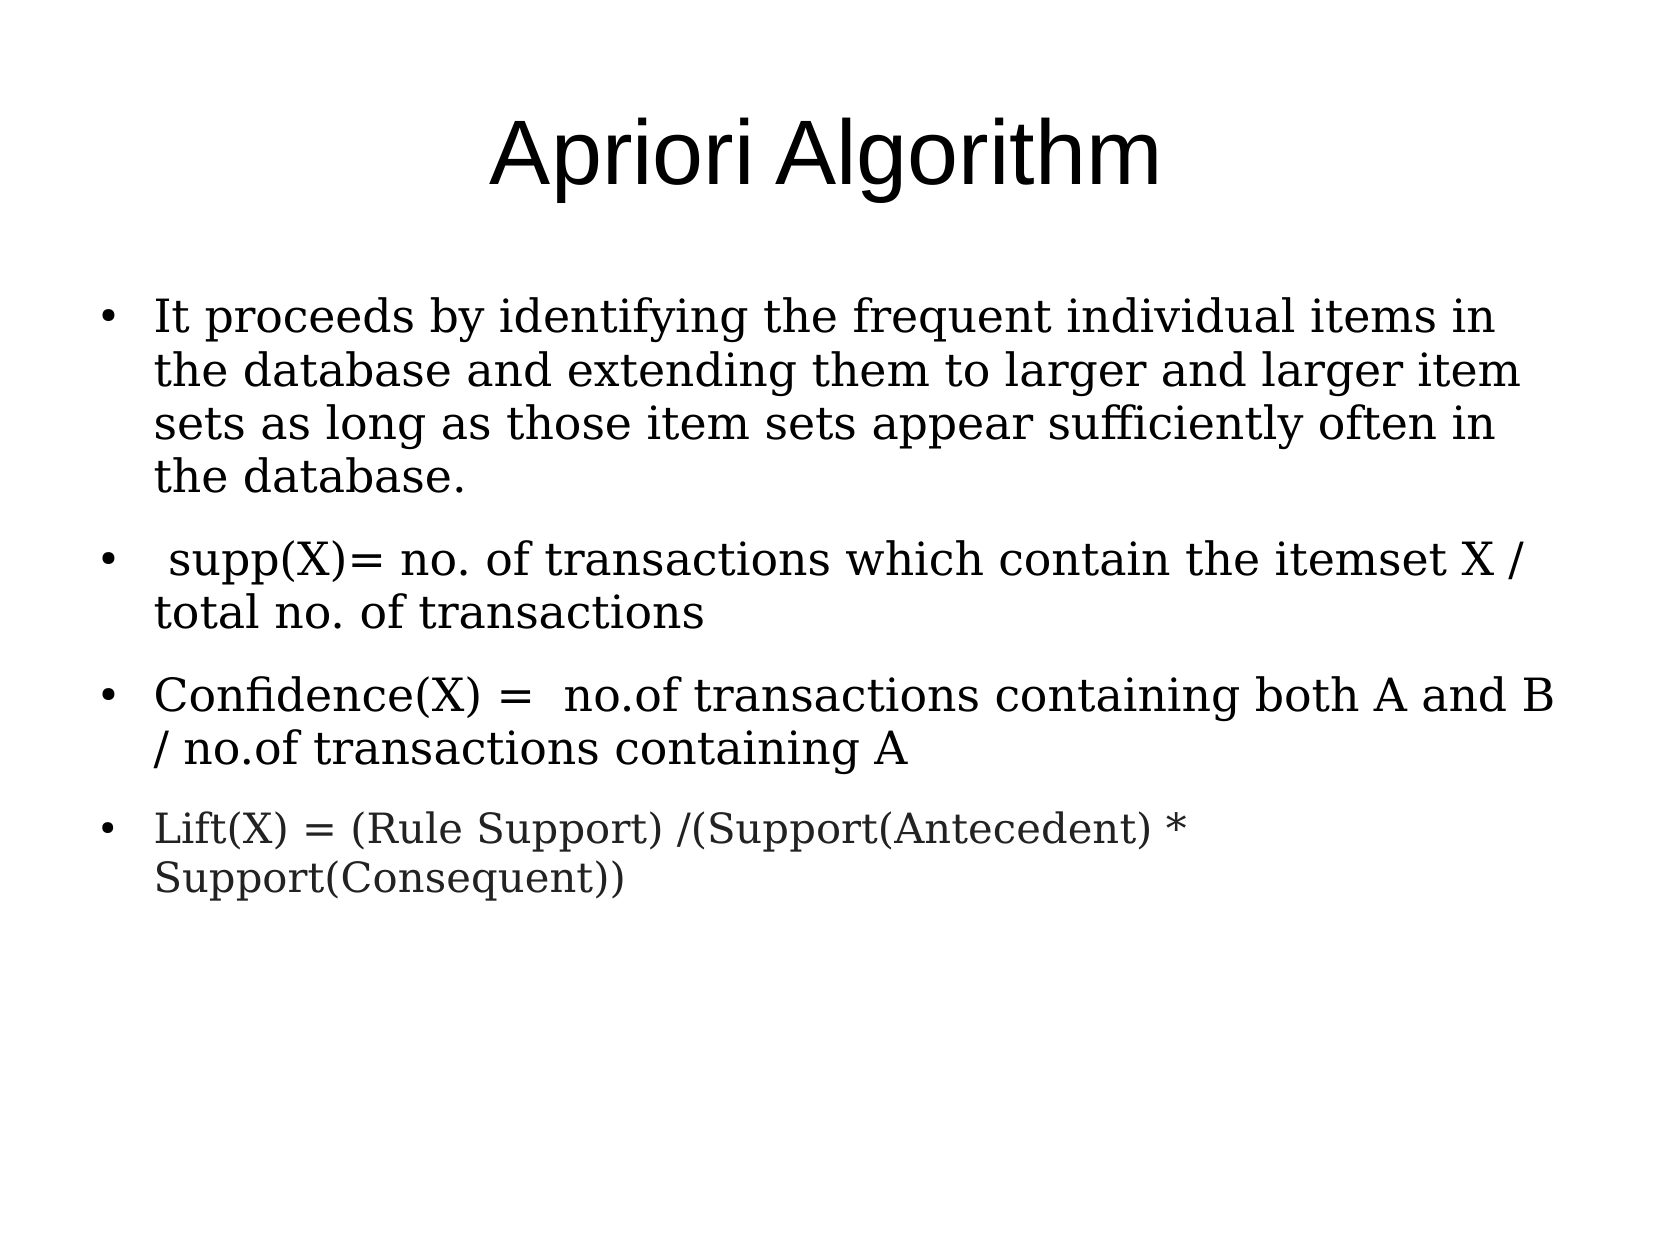

# Apriori Algorithm
It proceeds by identifying the frequent individual items in the database and extending them to larger and larger item sets as long as those item sets appear sufficiently often in the database.
 supp(X)= no. of transactions which contain the itemset X / total no. of transactions
Confidence(X) = no.of transactions containing both A and B / no.of transactions containing A
Lift(X) = (Rule Support) /(Support(Antecedent) * Support(Consequent))